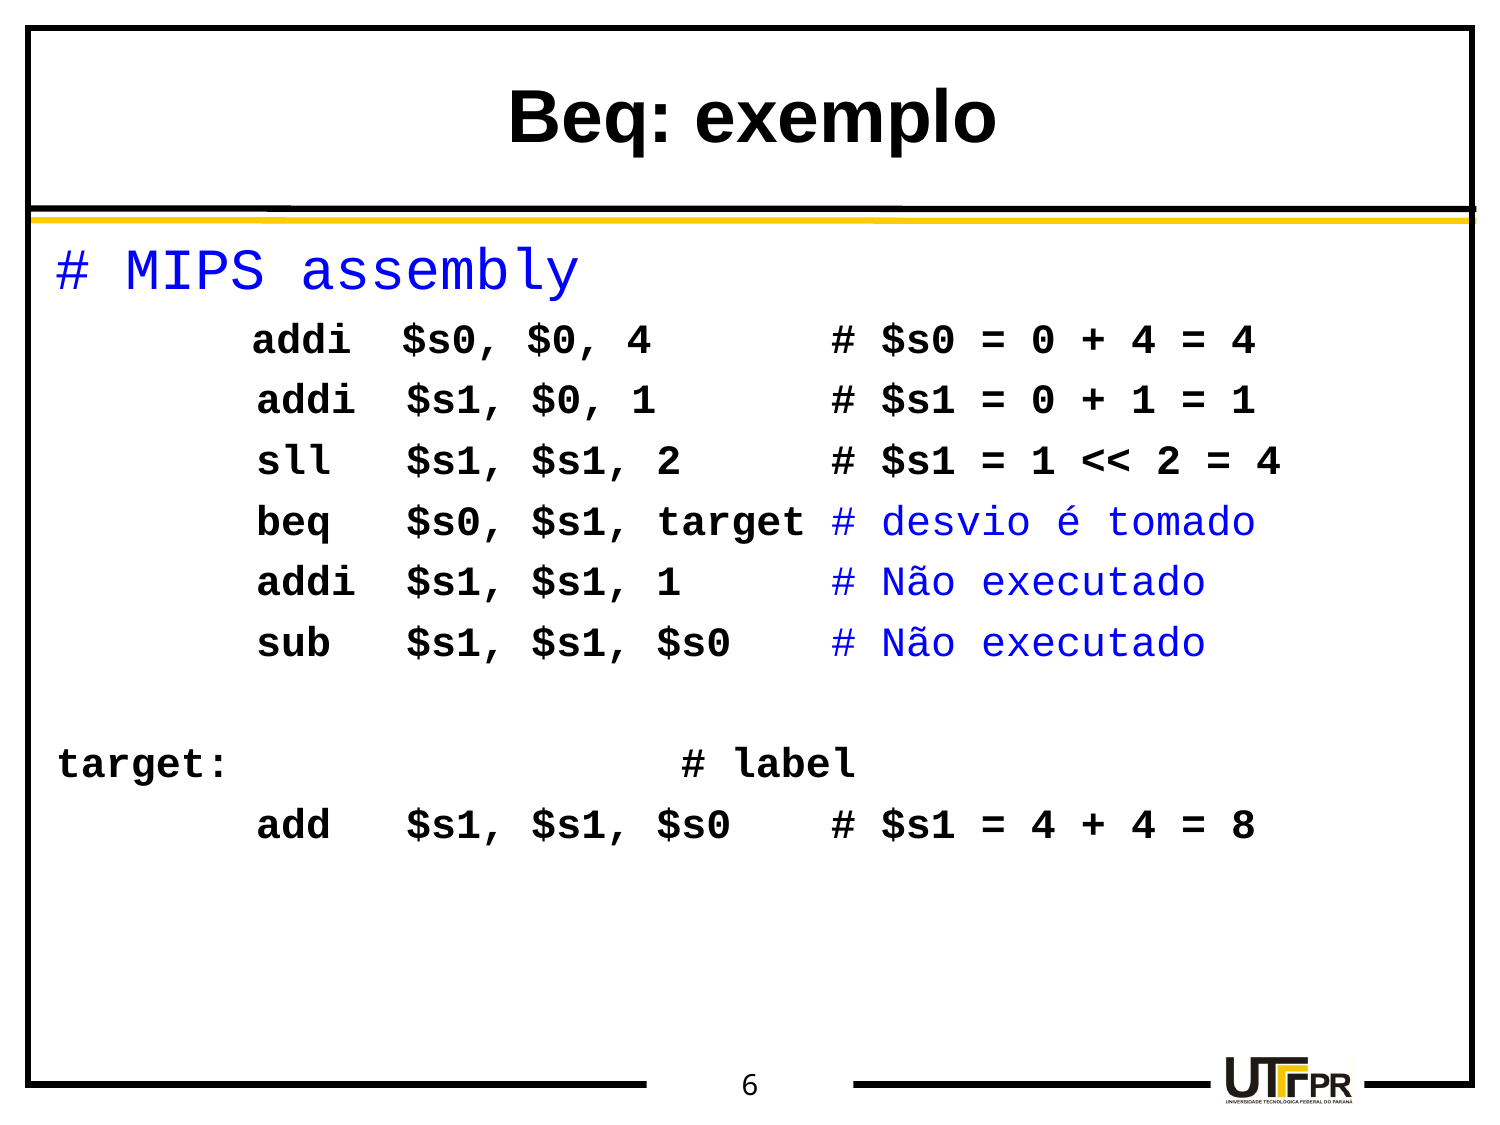

Beq: exemplo
# # MIPS assembly
 addi $s0, $0, 4 	 # $s0 = 0 + 4 = 4
 addi $s1, $0, 1 	 # $s1 = 0 + 1 = 1
 sll $s1, $s1, 2 	 # $s1 = 1 << 2 = 4
 beq $s0, $s1, target # desvio é tomado
 addi $s1, $s1, 1 # Não executado
 sub $s1, $s1, $s0 # Não executado
target: 			 # label
 add $s1, $s1, $s0 	 # $s1 = 4 + 4 = 8